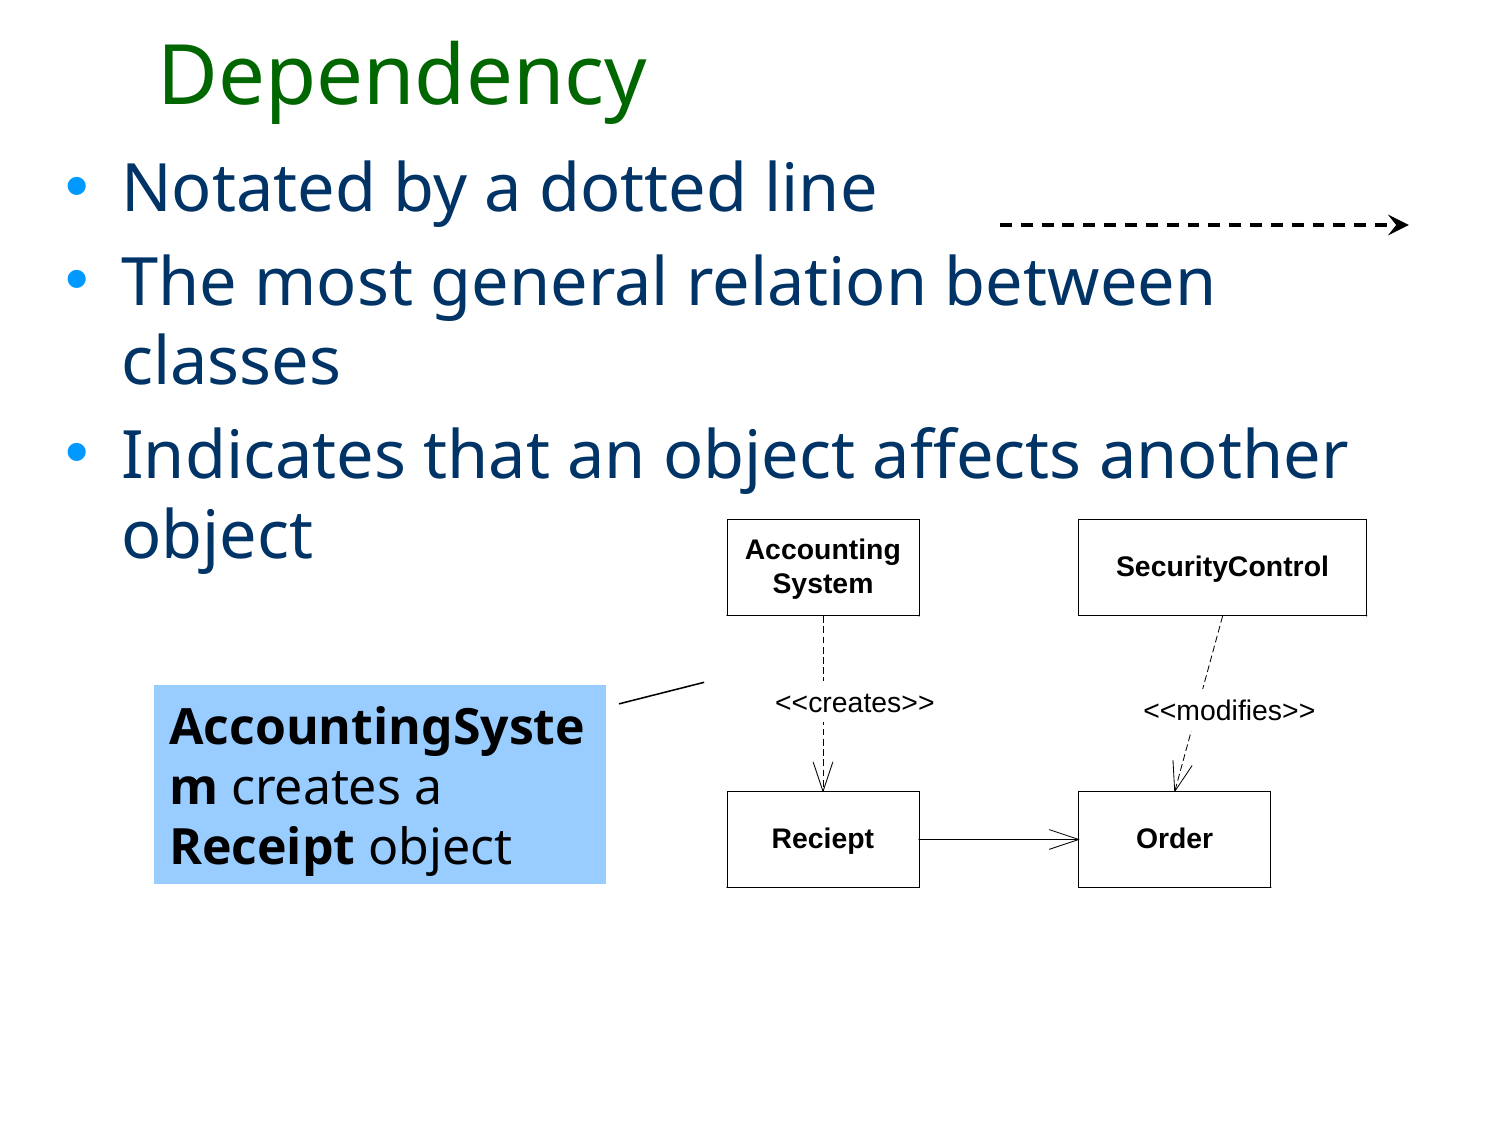

# Dependency
Notated by a dotted line
The most general relation between classes
Indicates that an object affects another object
AccountingSystem creates a Receipt object